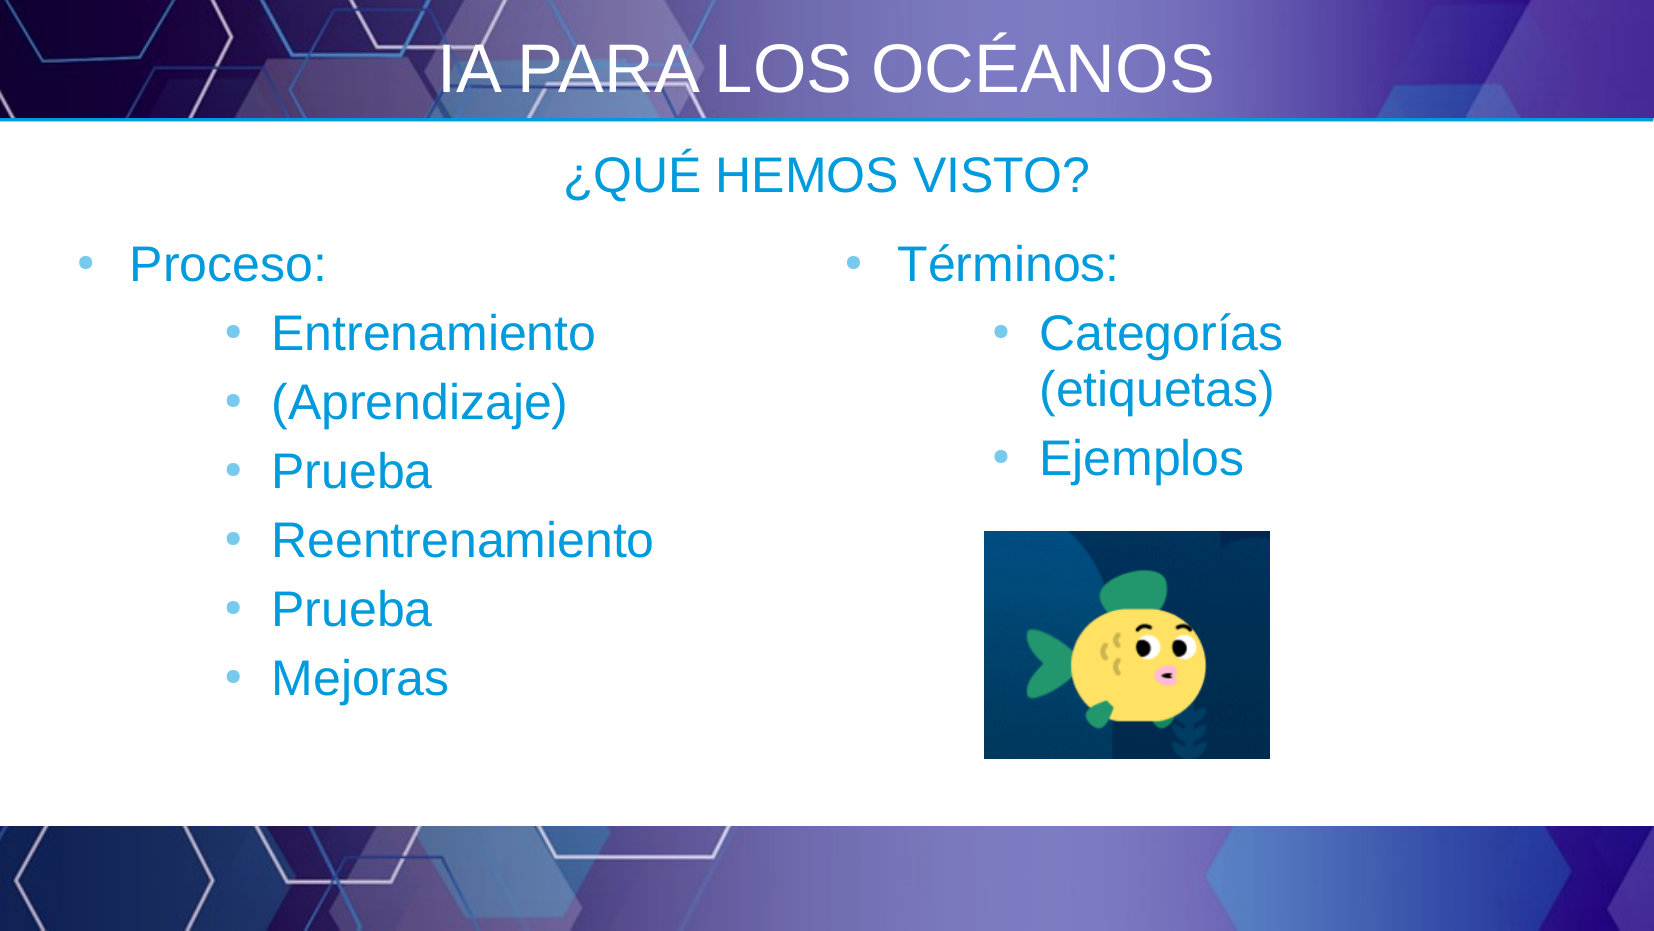

# IA PARA LOS OCÉANOS
¿QUÉ HEMOS VISTO?
Proceso:
Entrenamiento
(Aprendizaje)
Prueba
Reentrenamiento
Prueba
Mejoras
Términos:
Categorías (etiquetas)
Ejemplos
8